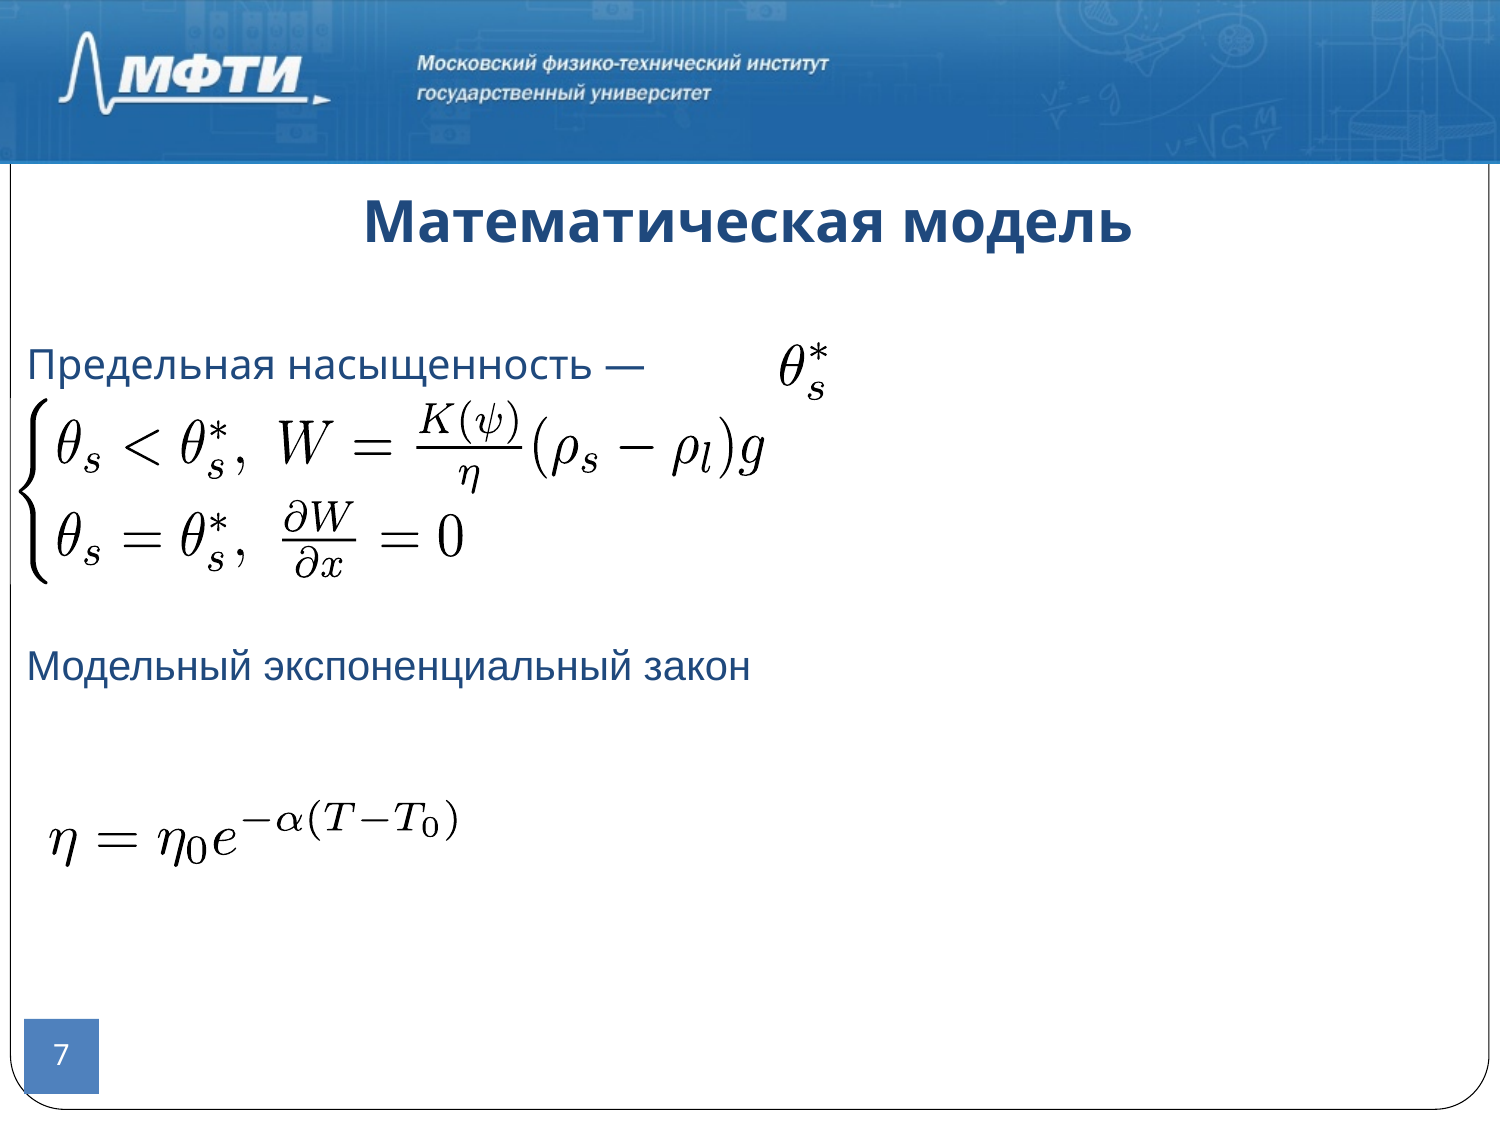

Математическая модель
Предельная насыщенность —
Модельный экспоненциальный закон